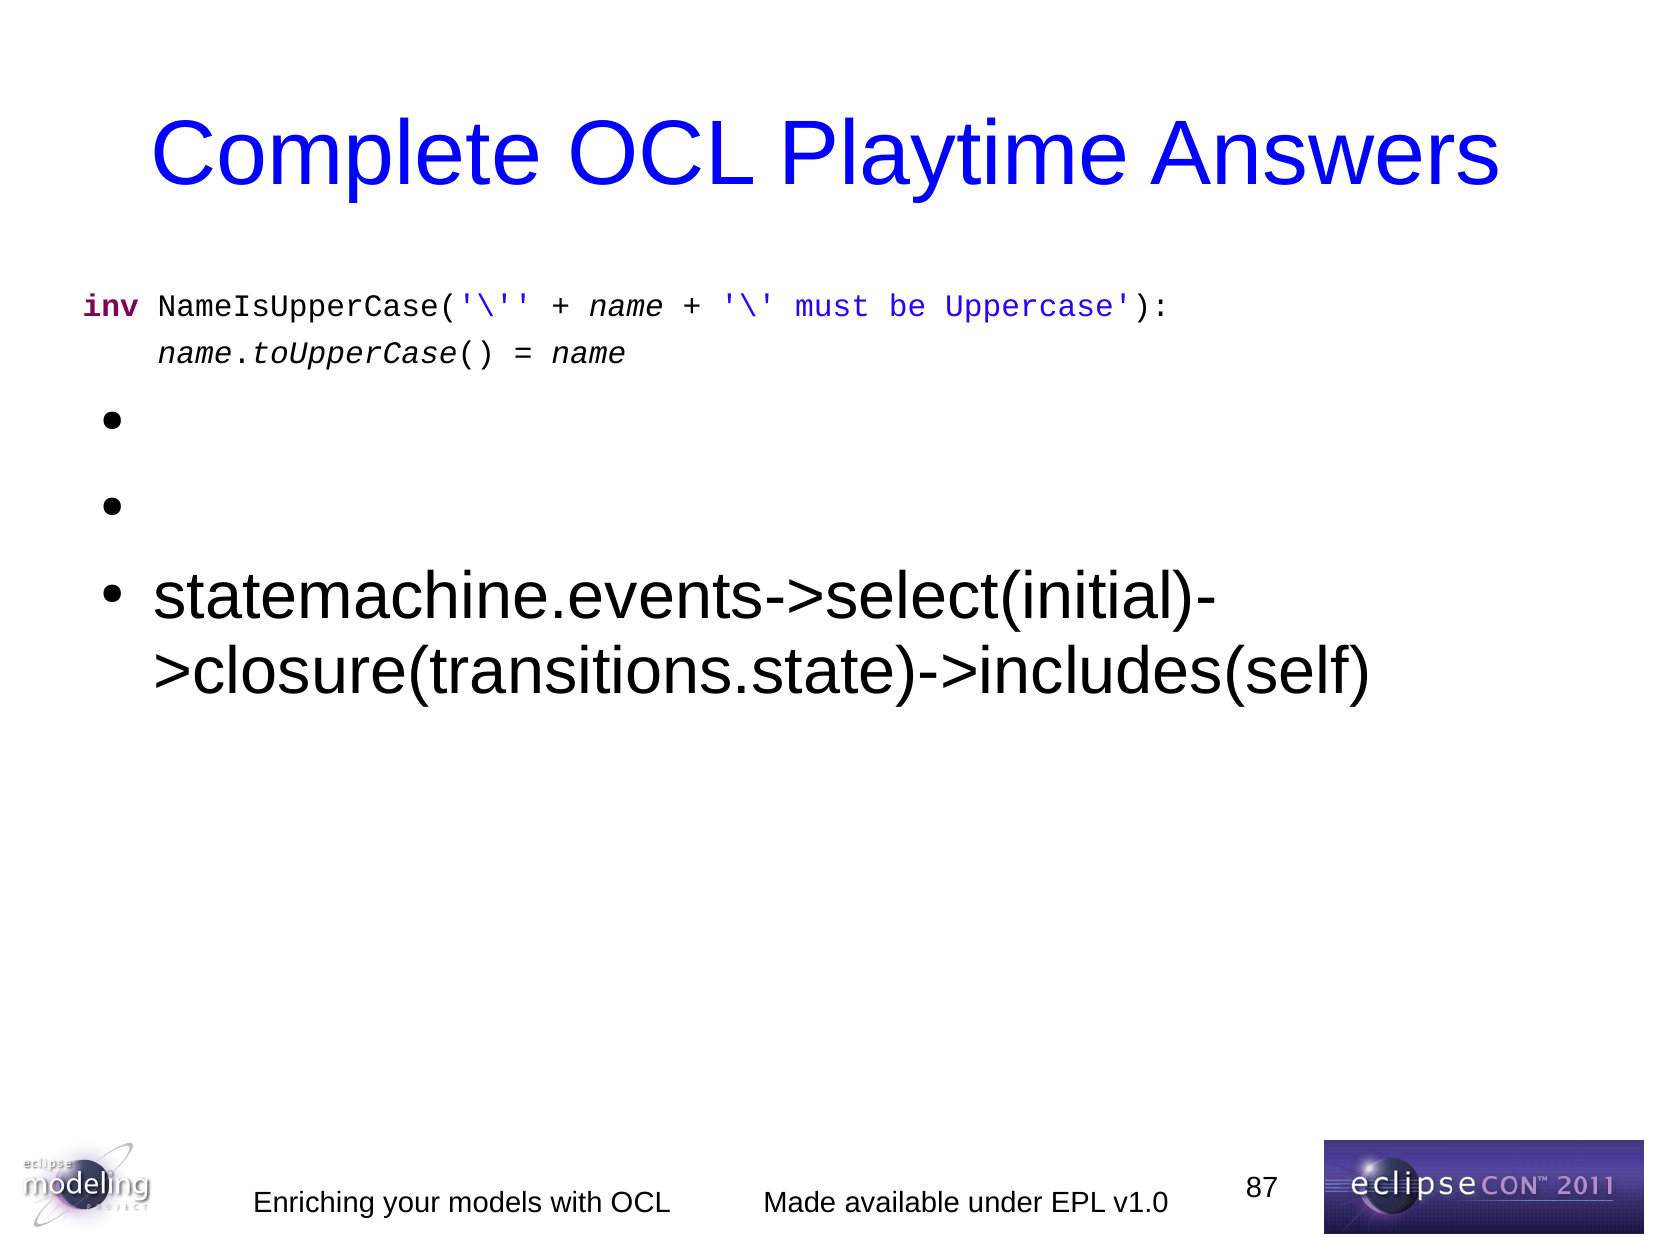

# Complete OCL Playtime Answers
inv NameIsUpperCase('\'' + name + '\' must be Uppercase'):
 name.toUpperCase() = name
statemachine.events->select(initial)->closure(transitions.state)->includes(self)
87
Enriching your models with OCL